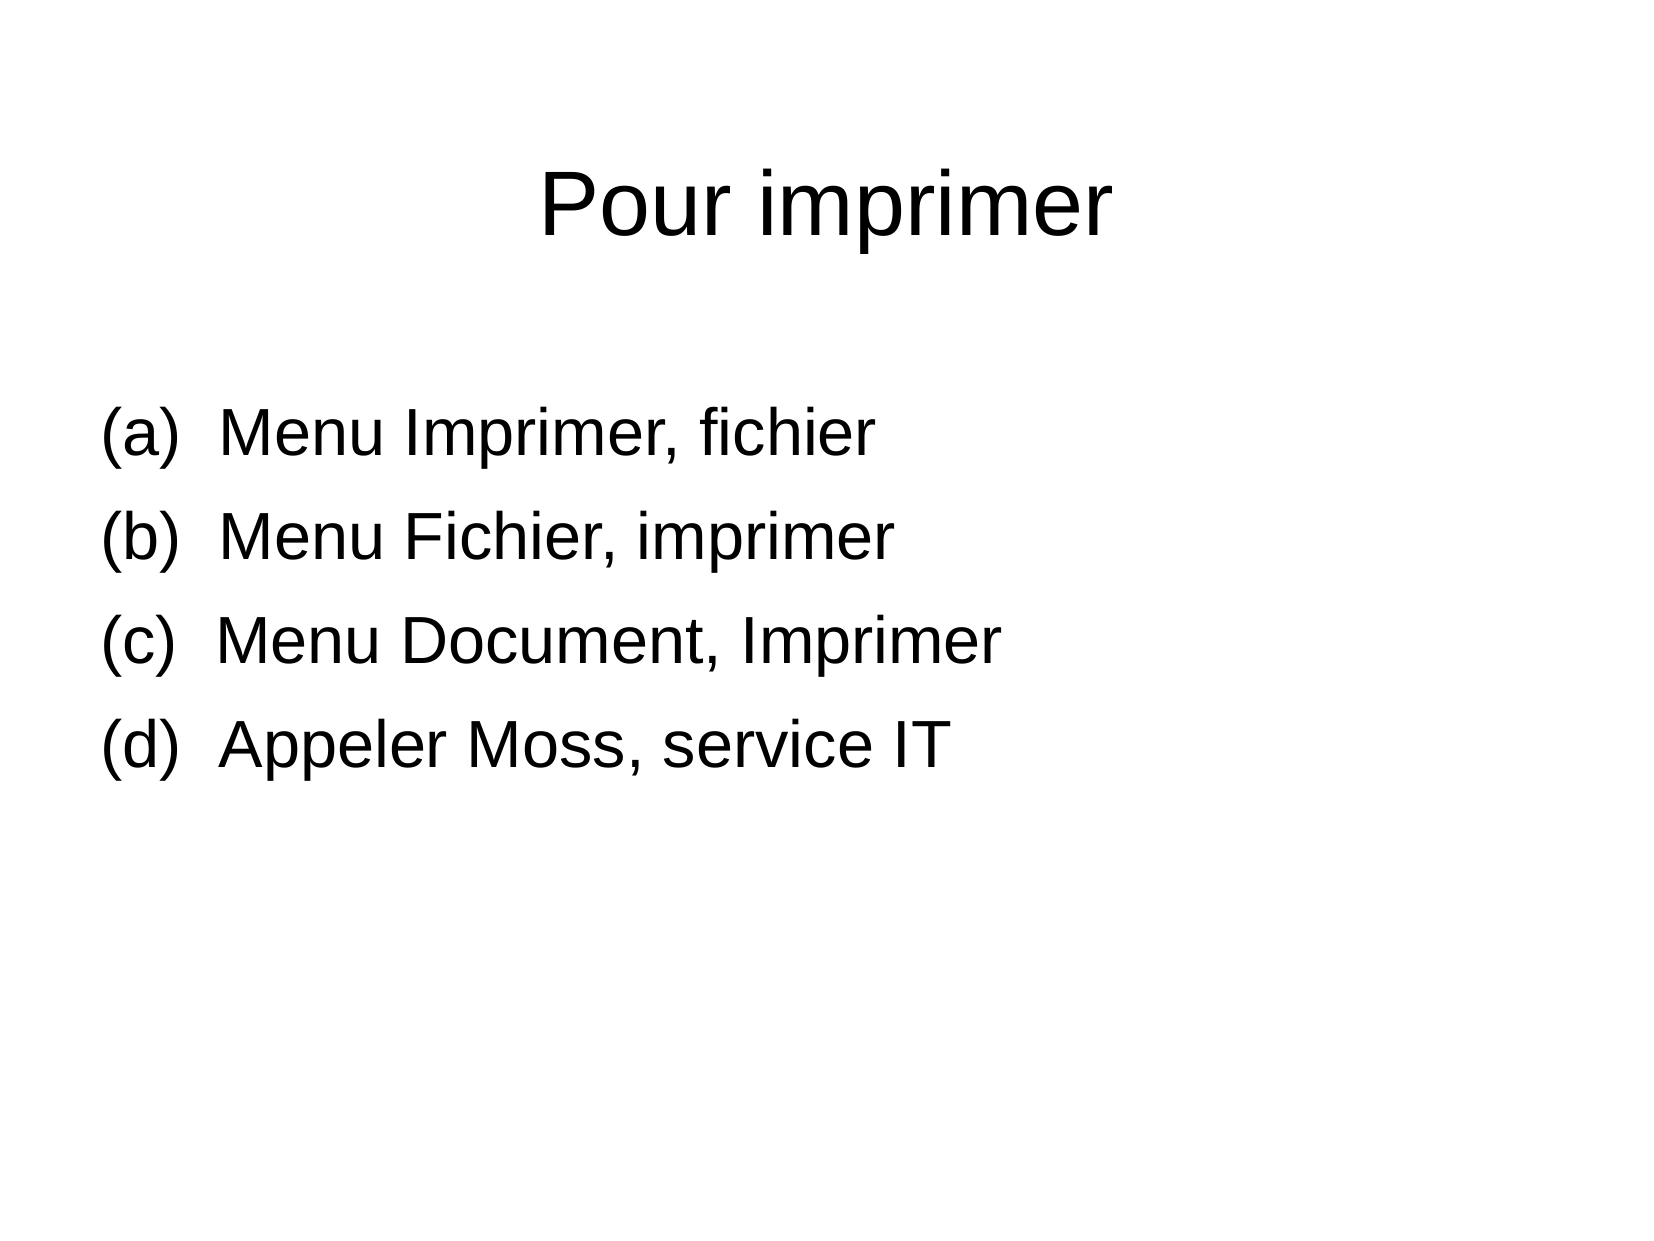

# Pour imprimer
 Menu Imprimer, fichier
 Menu Fichier, imprimer
 Menu Document, Imprimer
 Appeler Moss, service IT